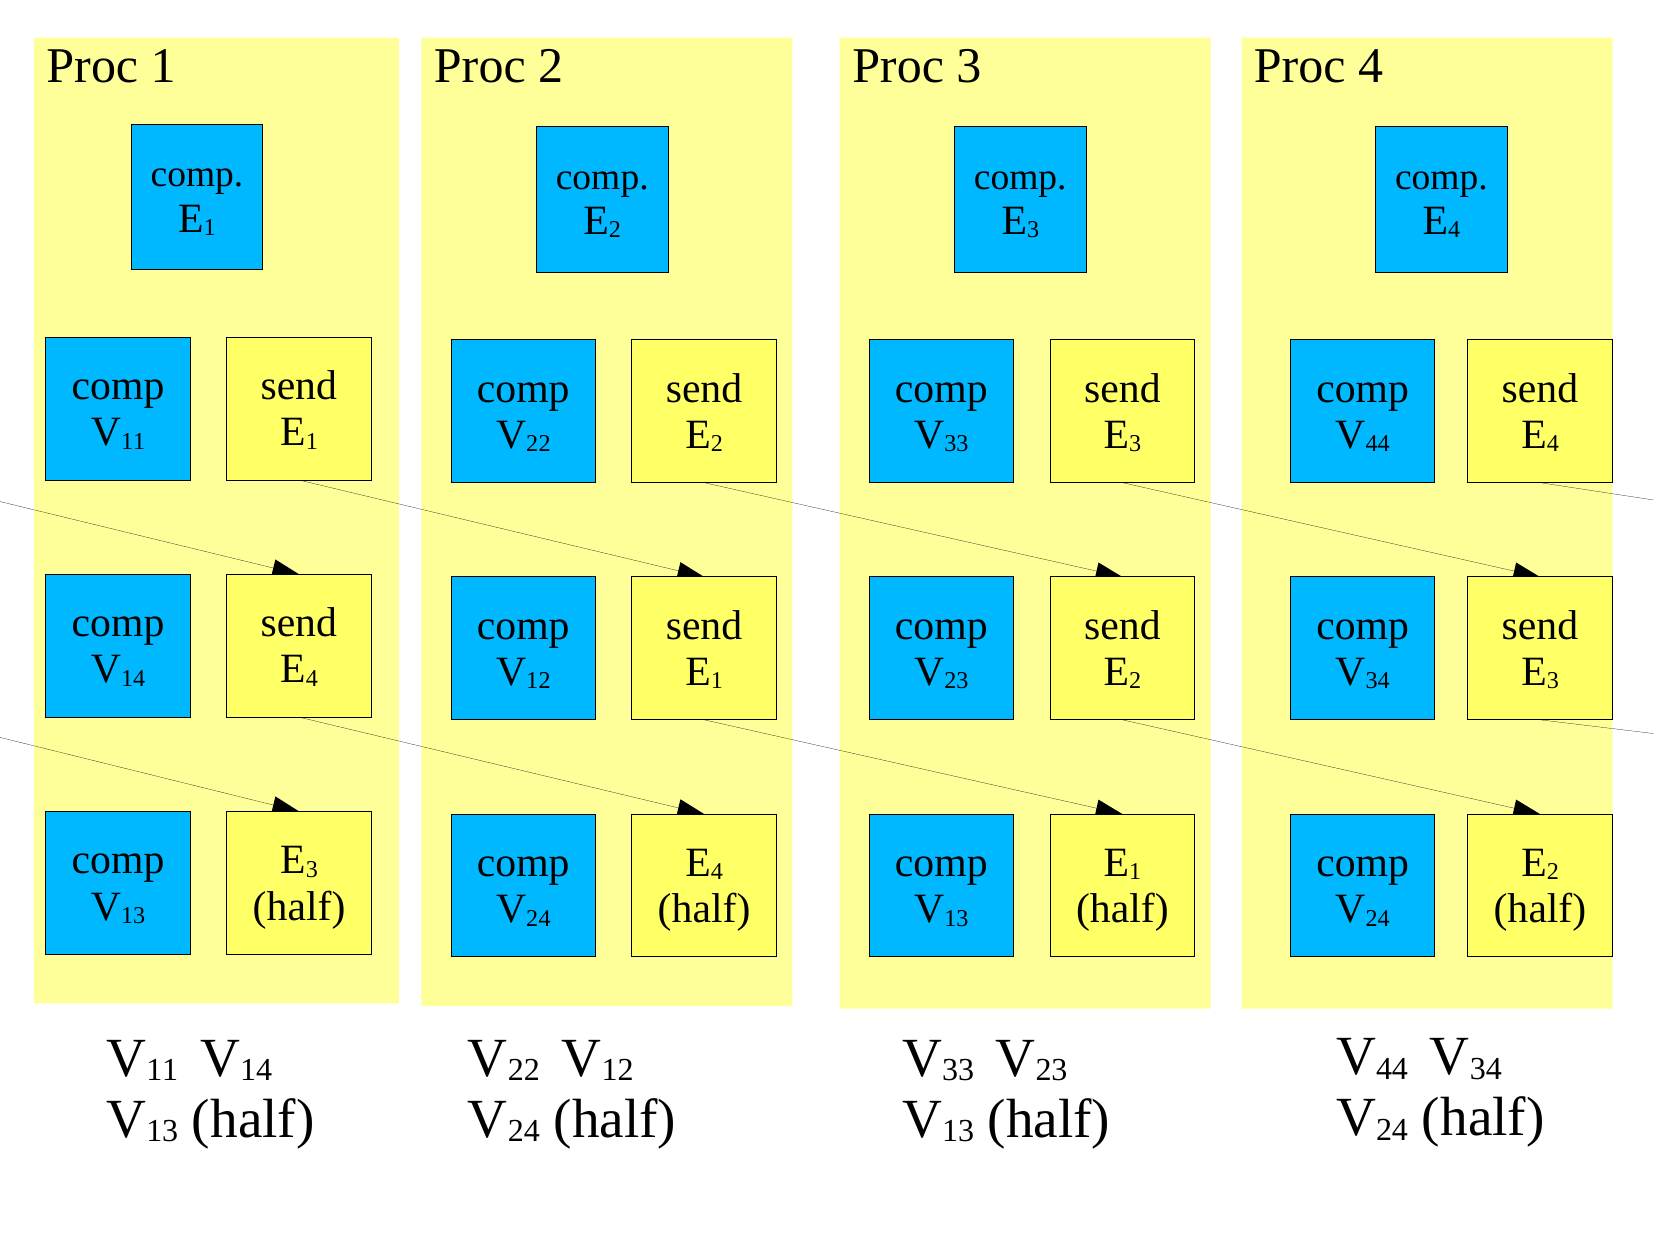

Proc 2
 Proc 1
 Proc 3
 Proc 4
comp.
E1
comp.
E2
comp.
E3
comp.
E4
comp
V11
send
E1
comp
V22
send
E2
comp
V33
send
E3
comp
V44
send
E4
comp
V14
send
E4
comp
V12
send
E1
comp
V23
send
E2
comp
V34
send
E3
comp
V13
E3
(half)
comp
V24
E4
(half)
comp
V13
E1
(half)
comp
V24
E2
(half)
V44 V34
V24 (half)
V11 V14
V13 (half)
V22 V12
V24 (half)
V33 V23
V13 (half)